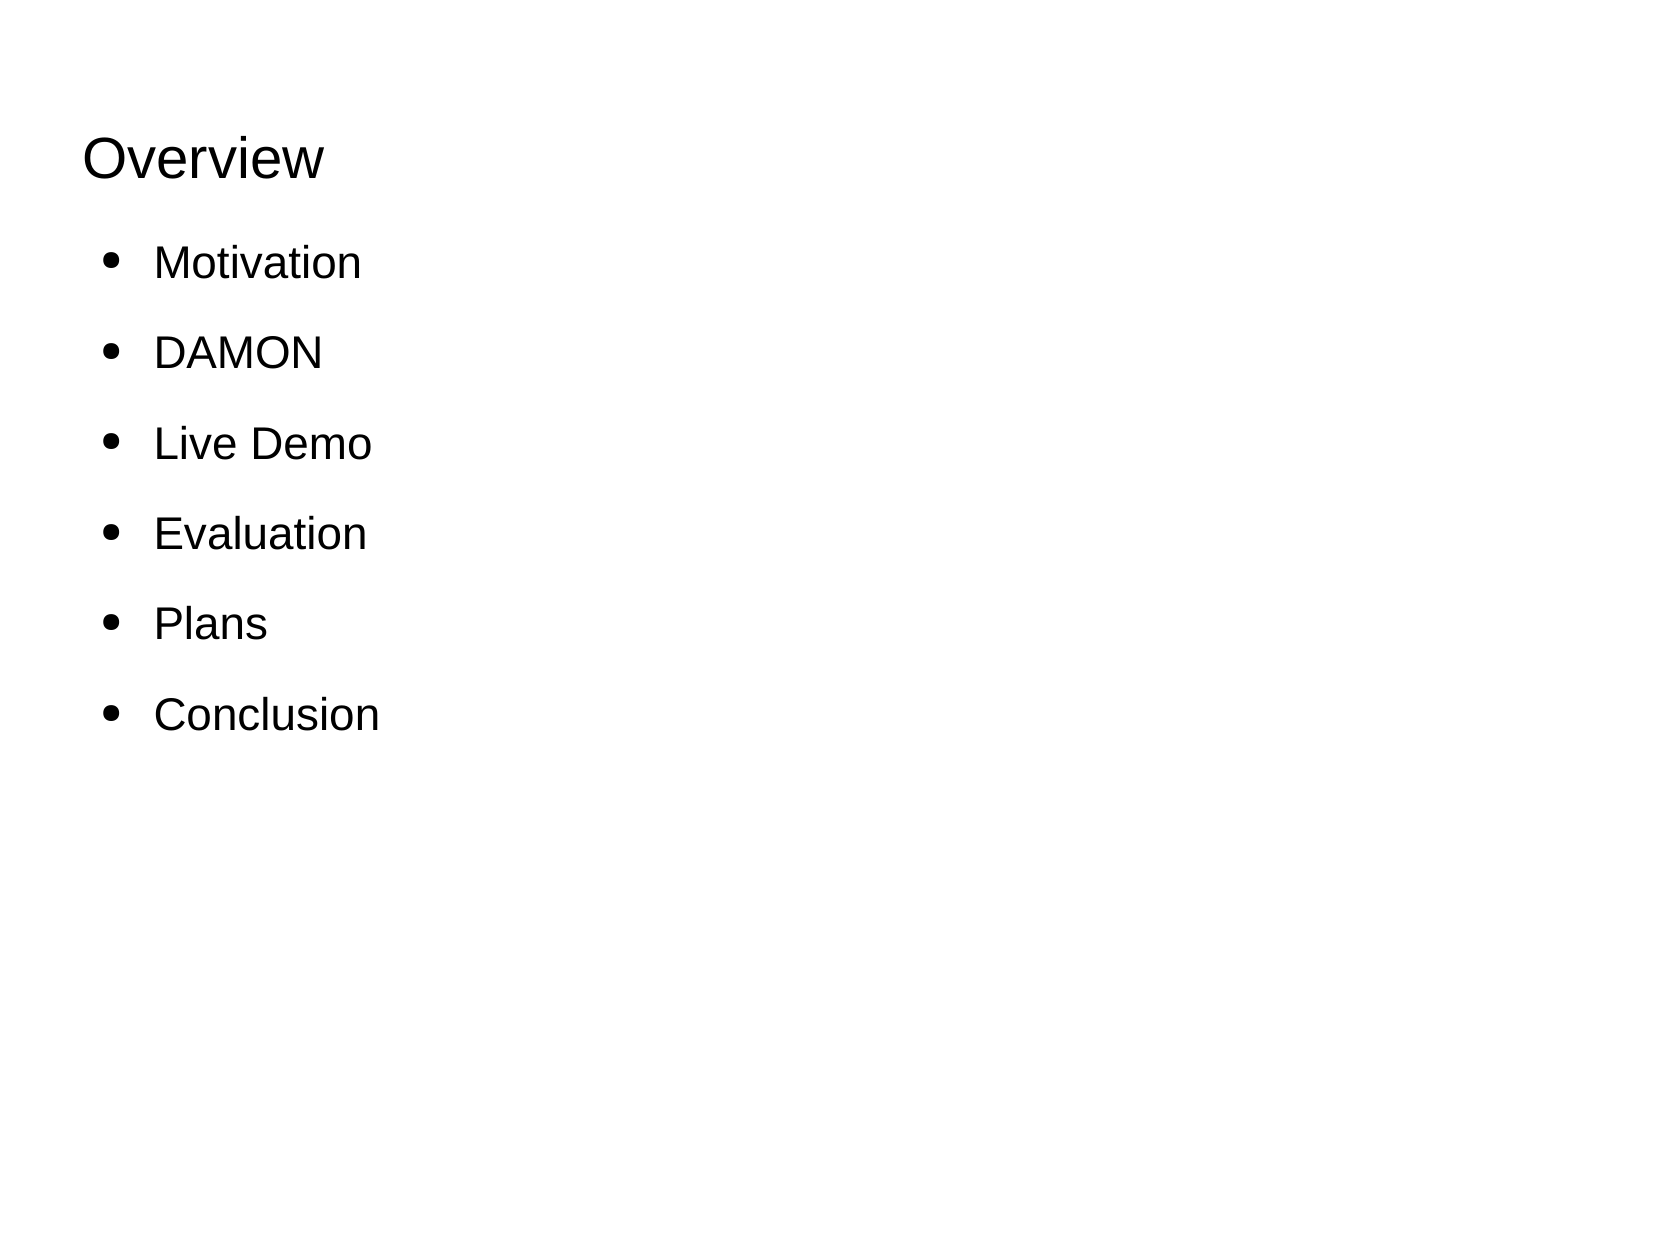

# Overview
Motivation
DAMON
Live Demo
Evaluation
Plans
Conclusion